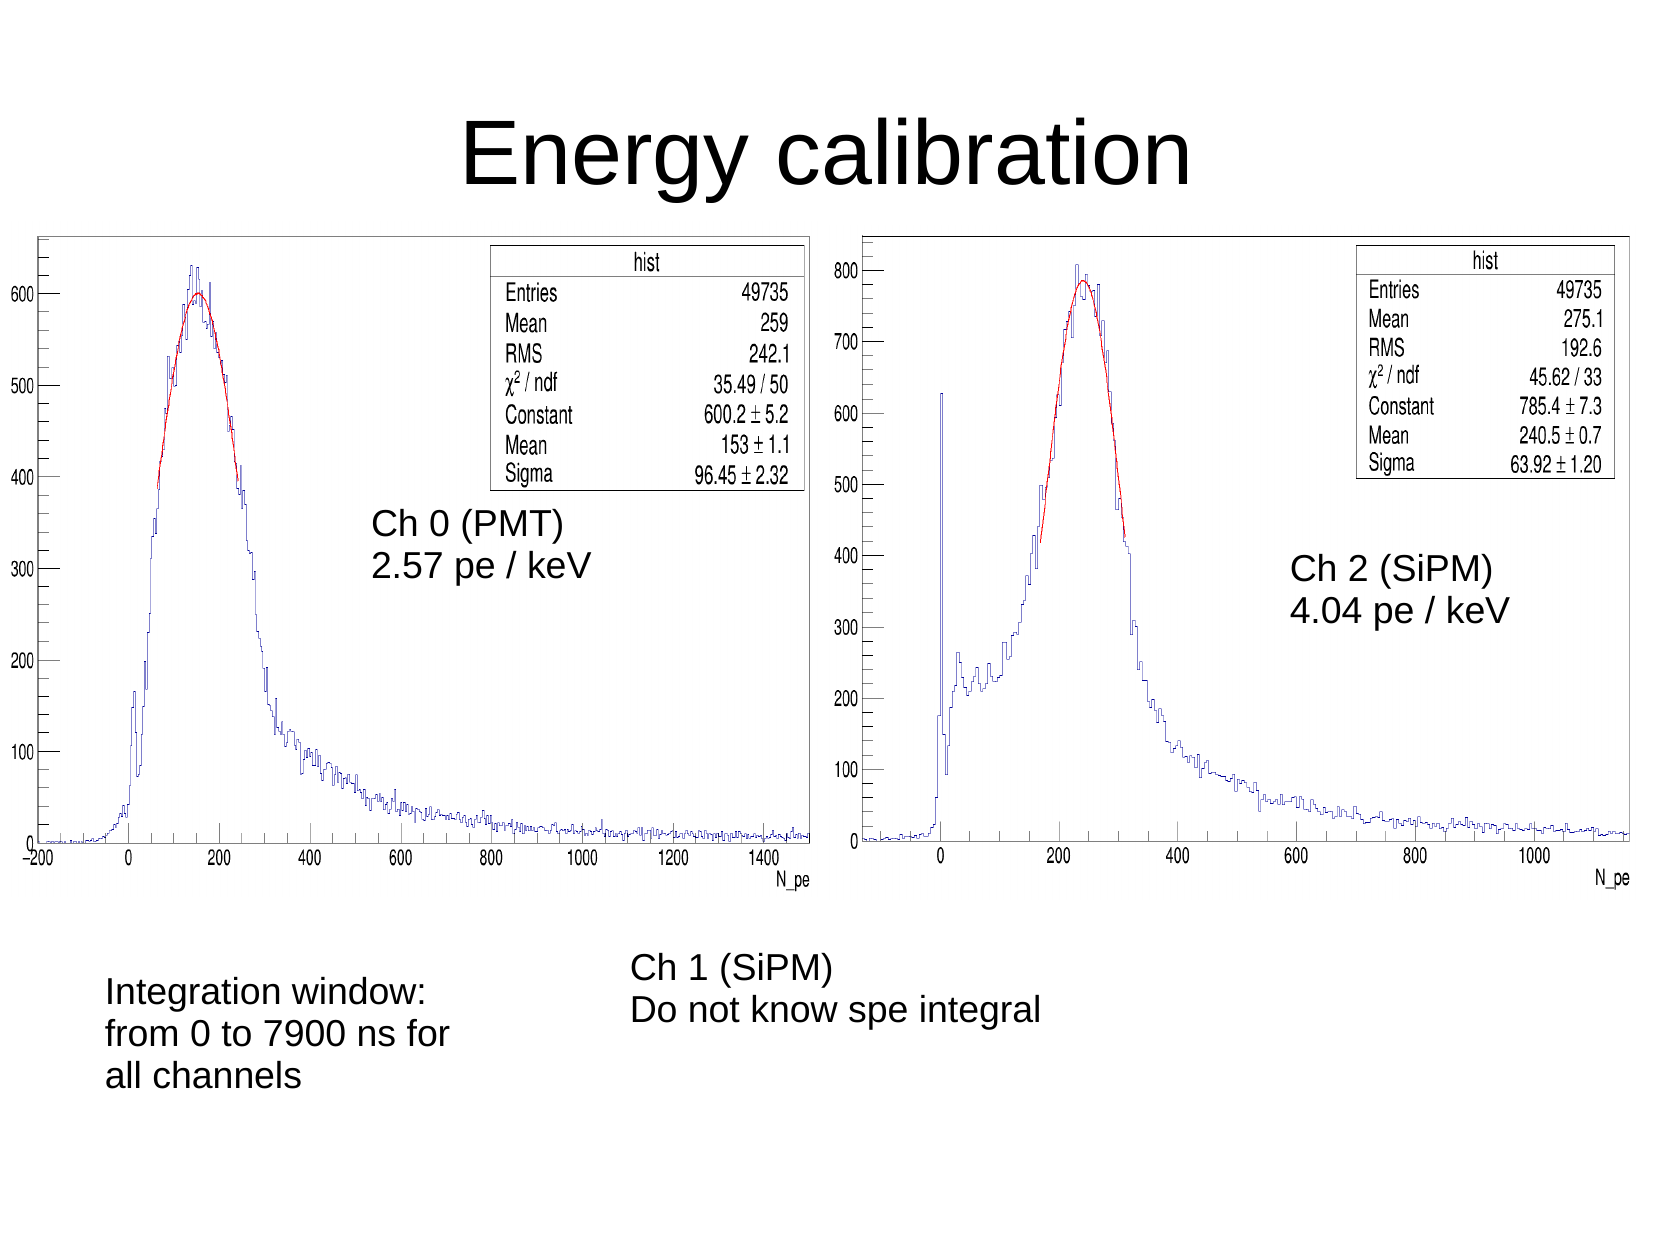

# Energy calibration
Ch 0 (PMT)
2.57 pe / keV
Ch 2 (SiPM)
4.04 pe / keV
Ch 1 (SiPM)
Do not know spe integral
Integration window:
from 0 to 7900 ns for all channels